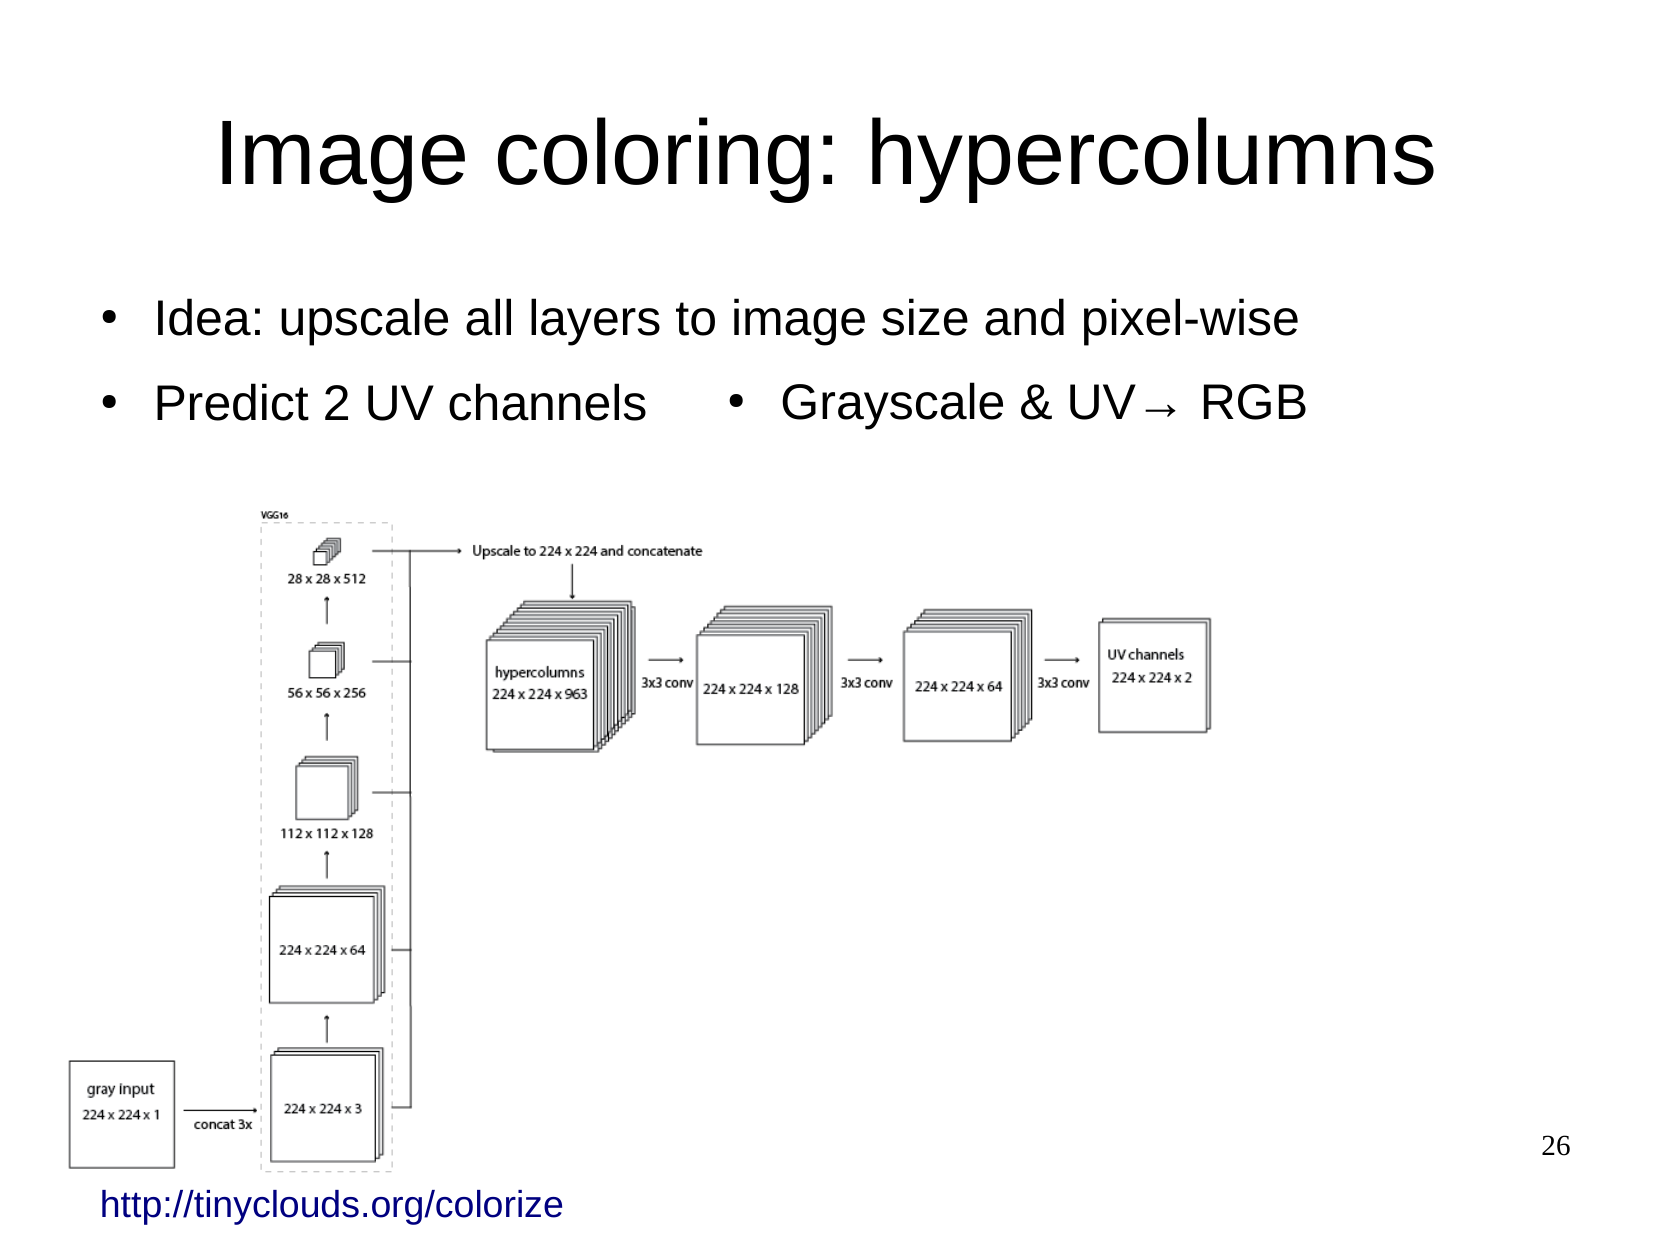

# Image coloring: hypercolumns
Idea: upscale all layers to image size and pixel-wise
Predict 2 UV channels
Grayscale & UV→ RGB
26
http://tinyclouds.org/colorize